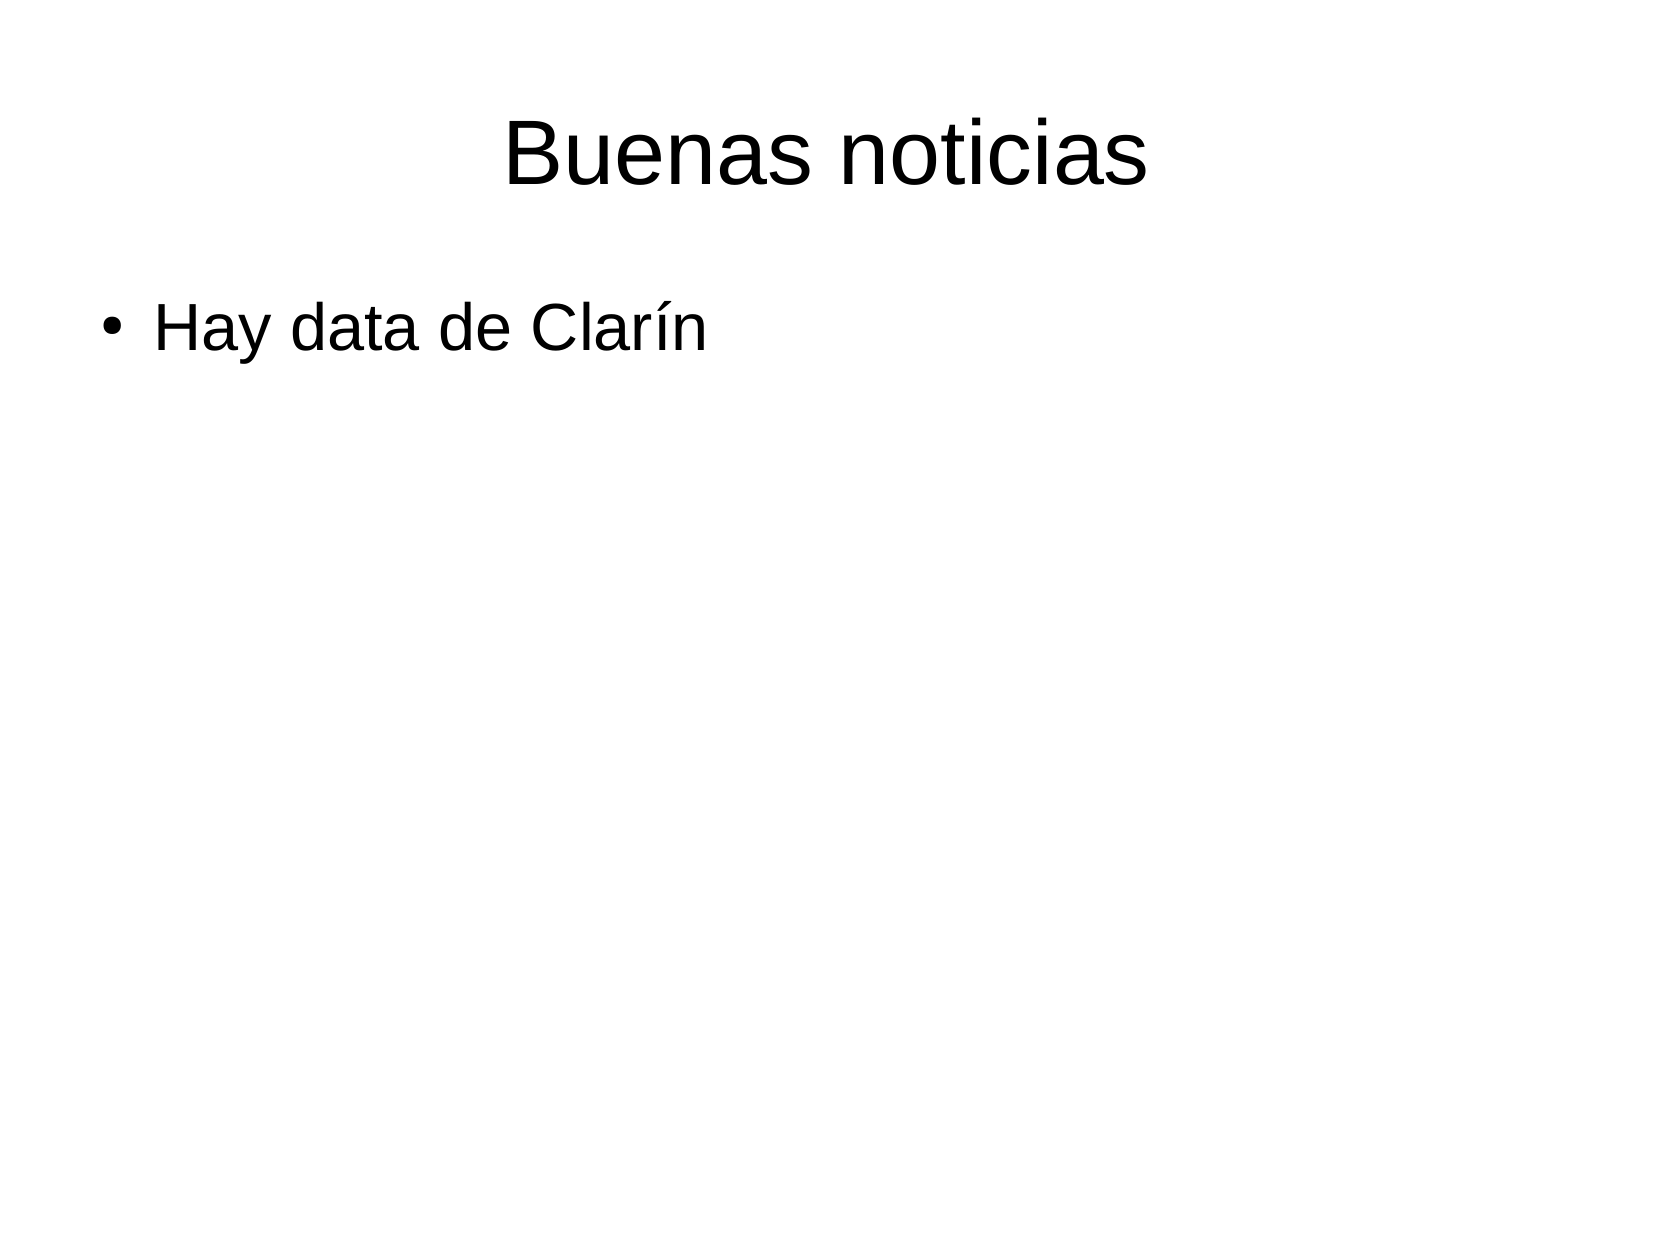

# Buenas noticias
Hay data de Clarín